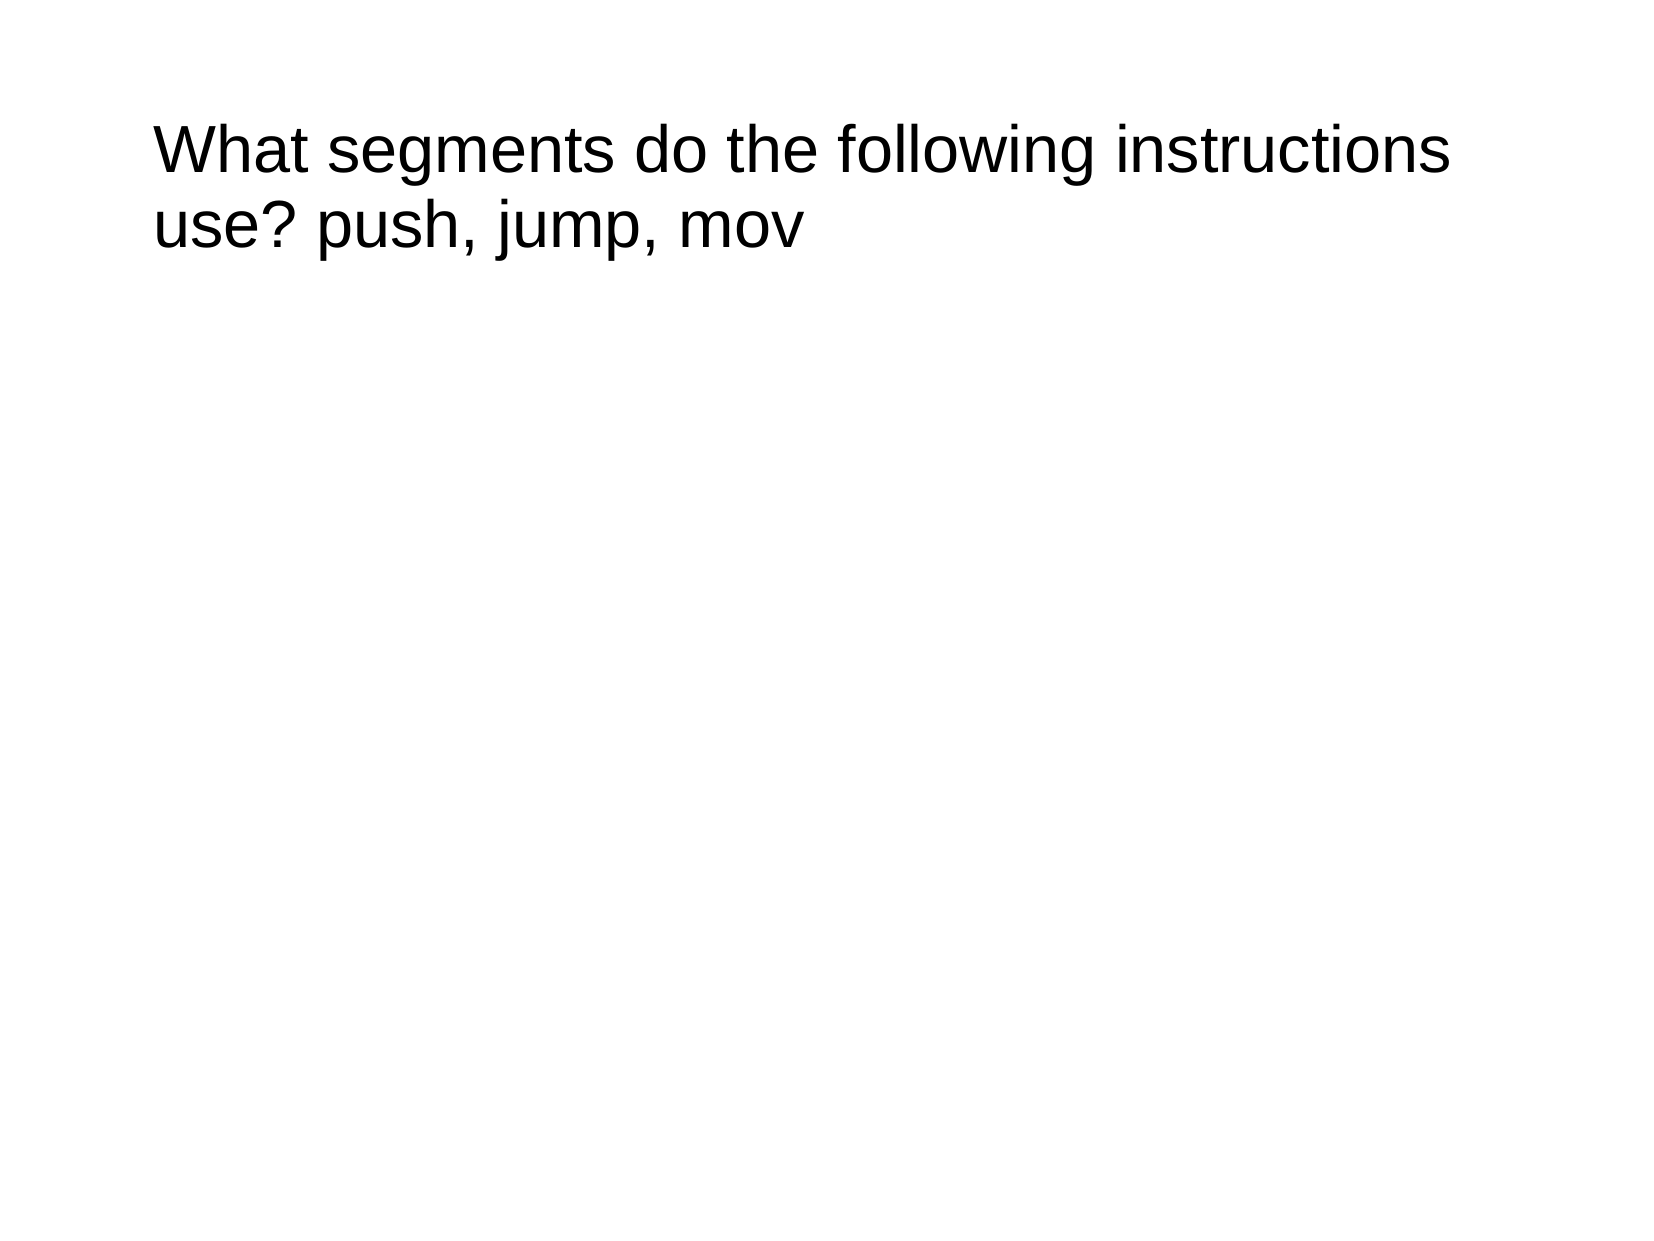

# What segments do the following instructions use? push, jump, mov